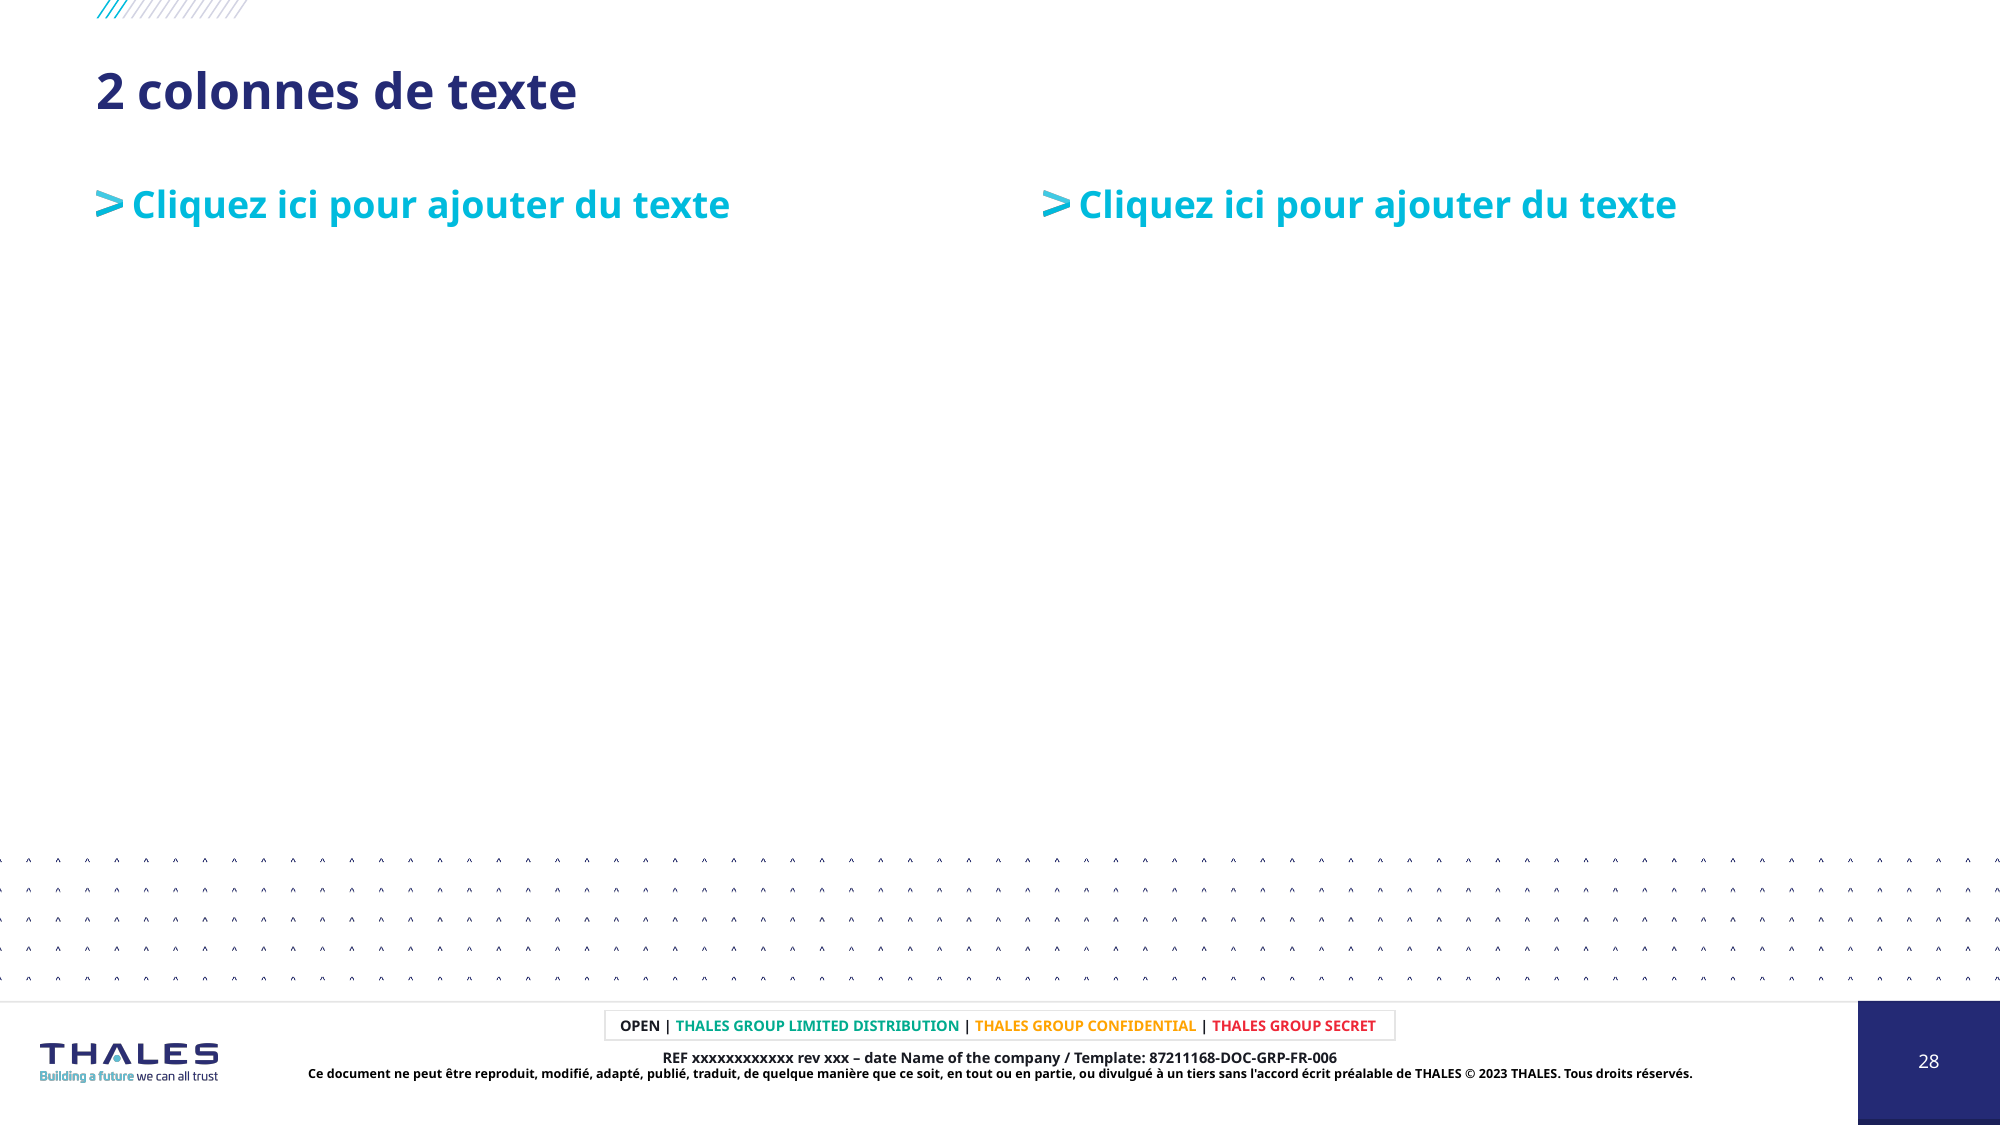

# 2 colonnes de texte
Cliquez ici pour ajouter du texte
Cliquez ici pour ajouter du texte